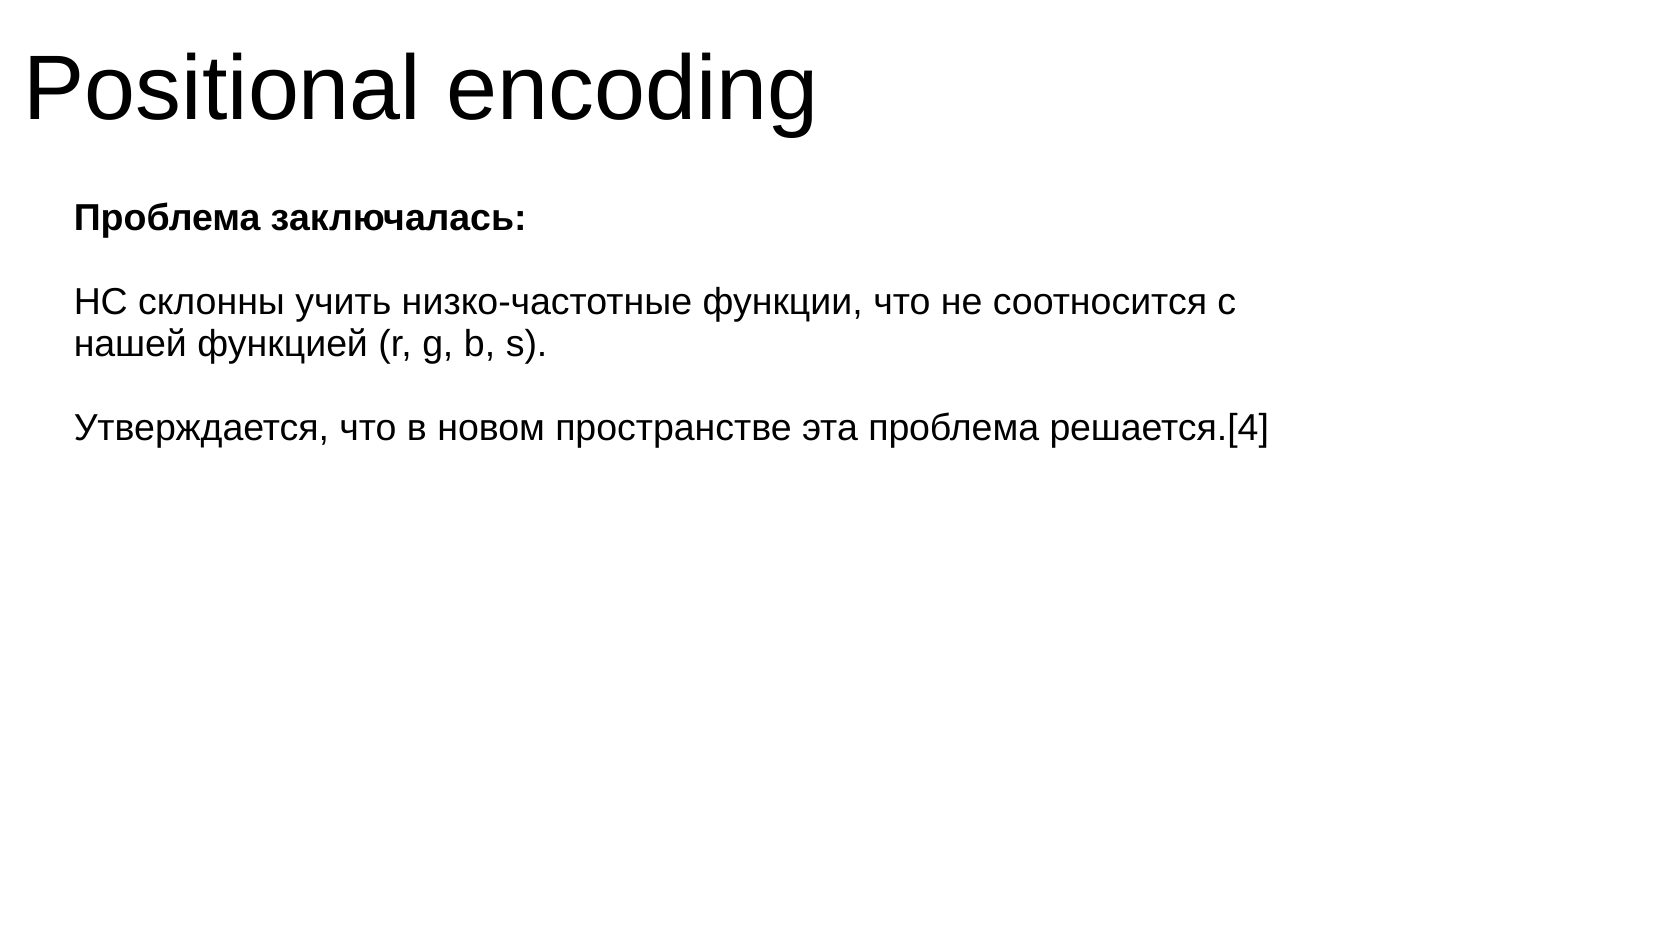

# Positional encoding
Проблема заключалась:
НС склонны учить низко-частотные функции, что не соотносится с нашей функцией (r, g, b, s).
Утверждается, что в новом пространстве эта проблема решается.[4]